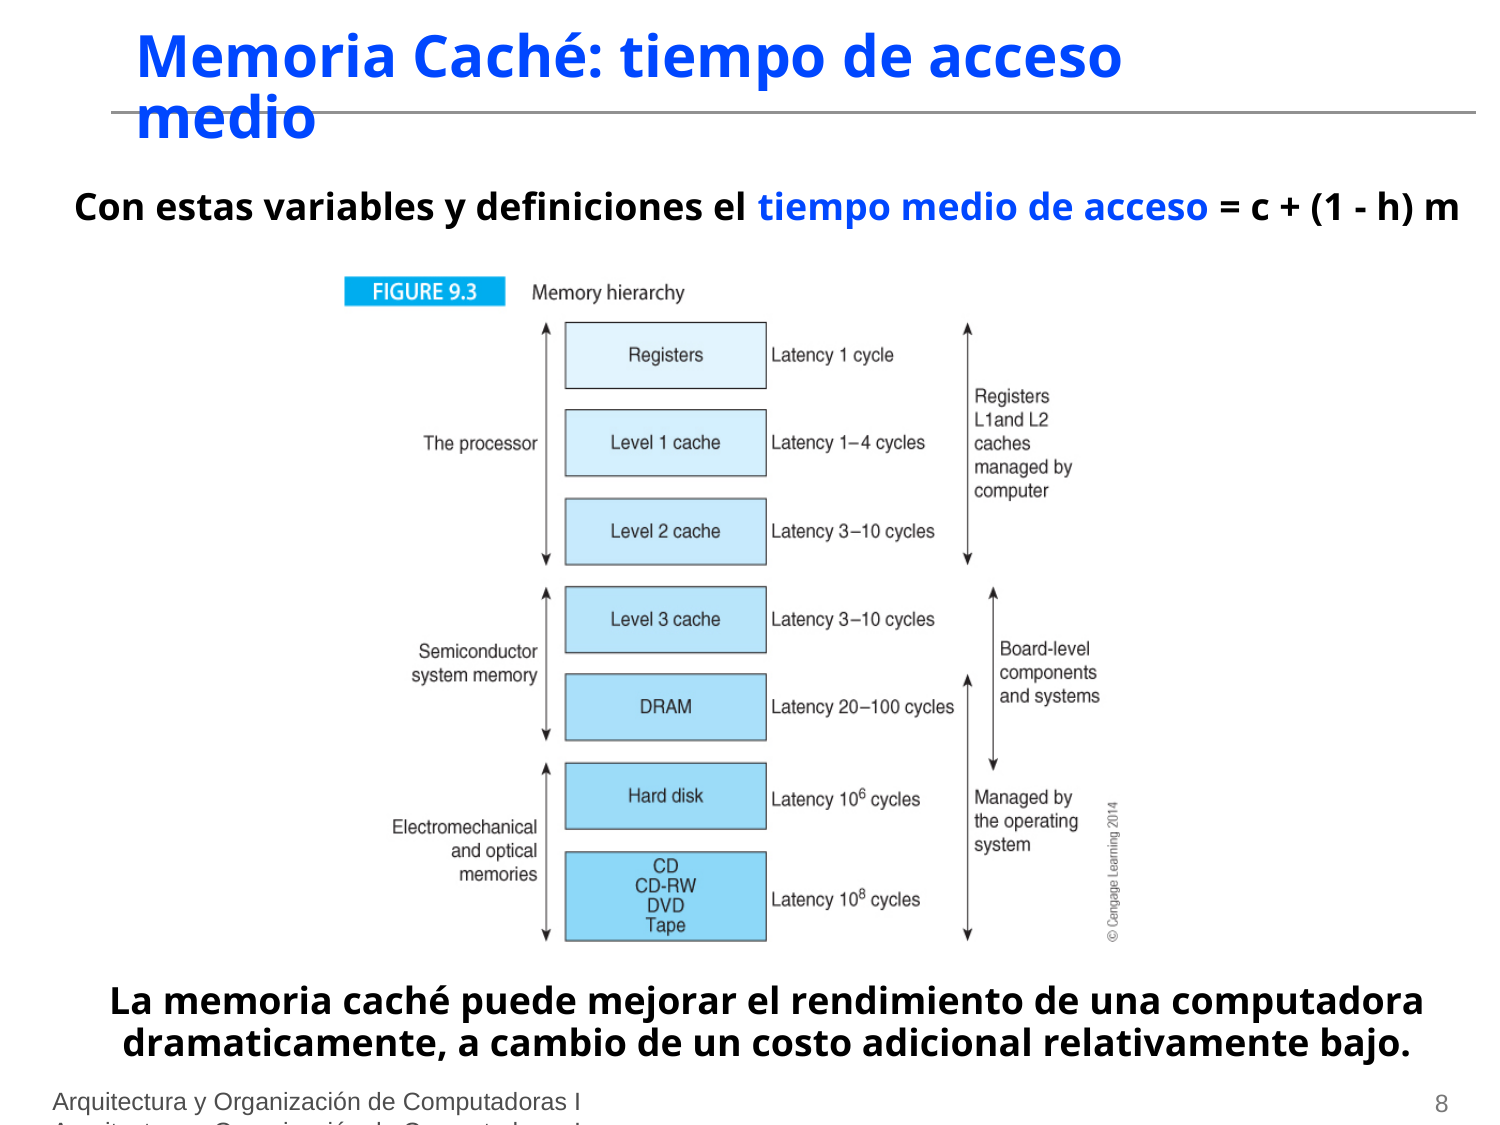

# Memoria Caché: tiempo de acceso medio
Con estas variables y definiciones el tiempo medio de acceso = c + (1 - h) m
La memoria caché puede mejorar el rendimiento de una computadora
dramaticamente, a cambio de un costo adicional relativamente bajo.
Arquitectura y Organización de Computadoras I
8